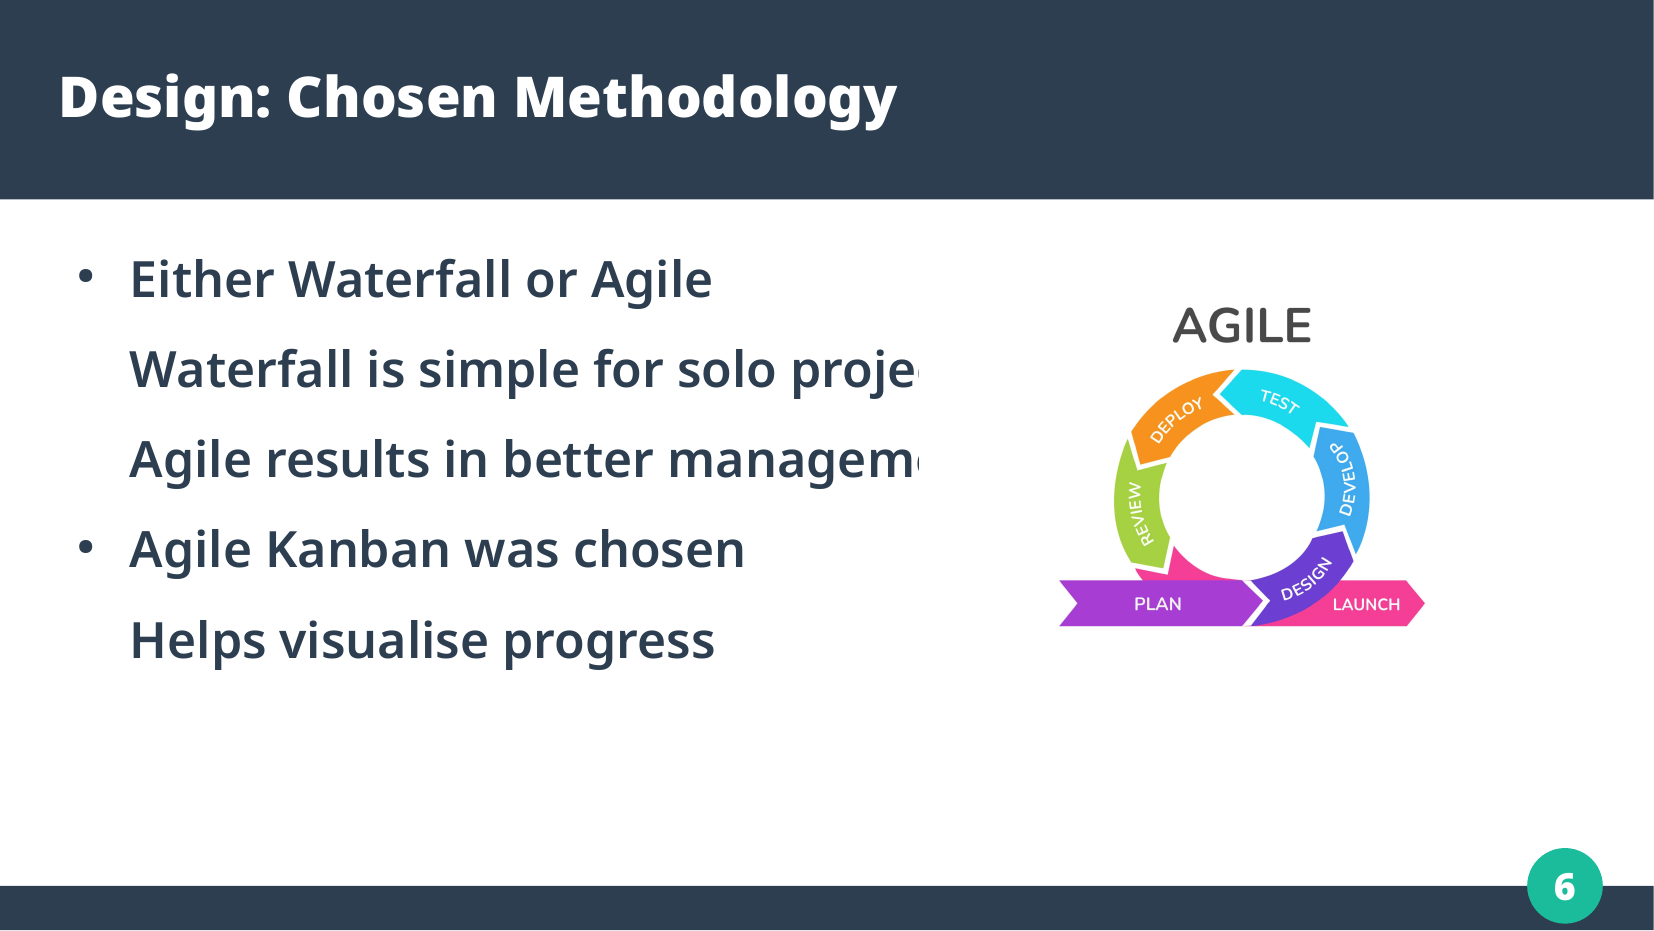

# Design: Chosen Methodology
Either Waterfall or Agile
Waterfall is simple for solo projects
Agile results in better management
Agile Kanban was chosen
Helps visualise progress